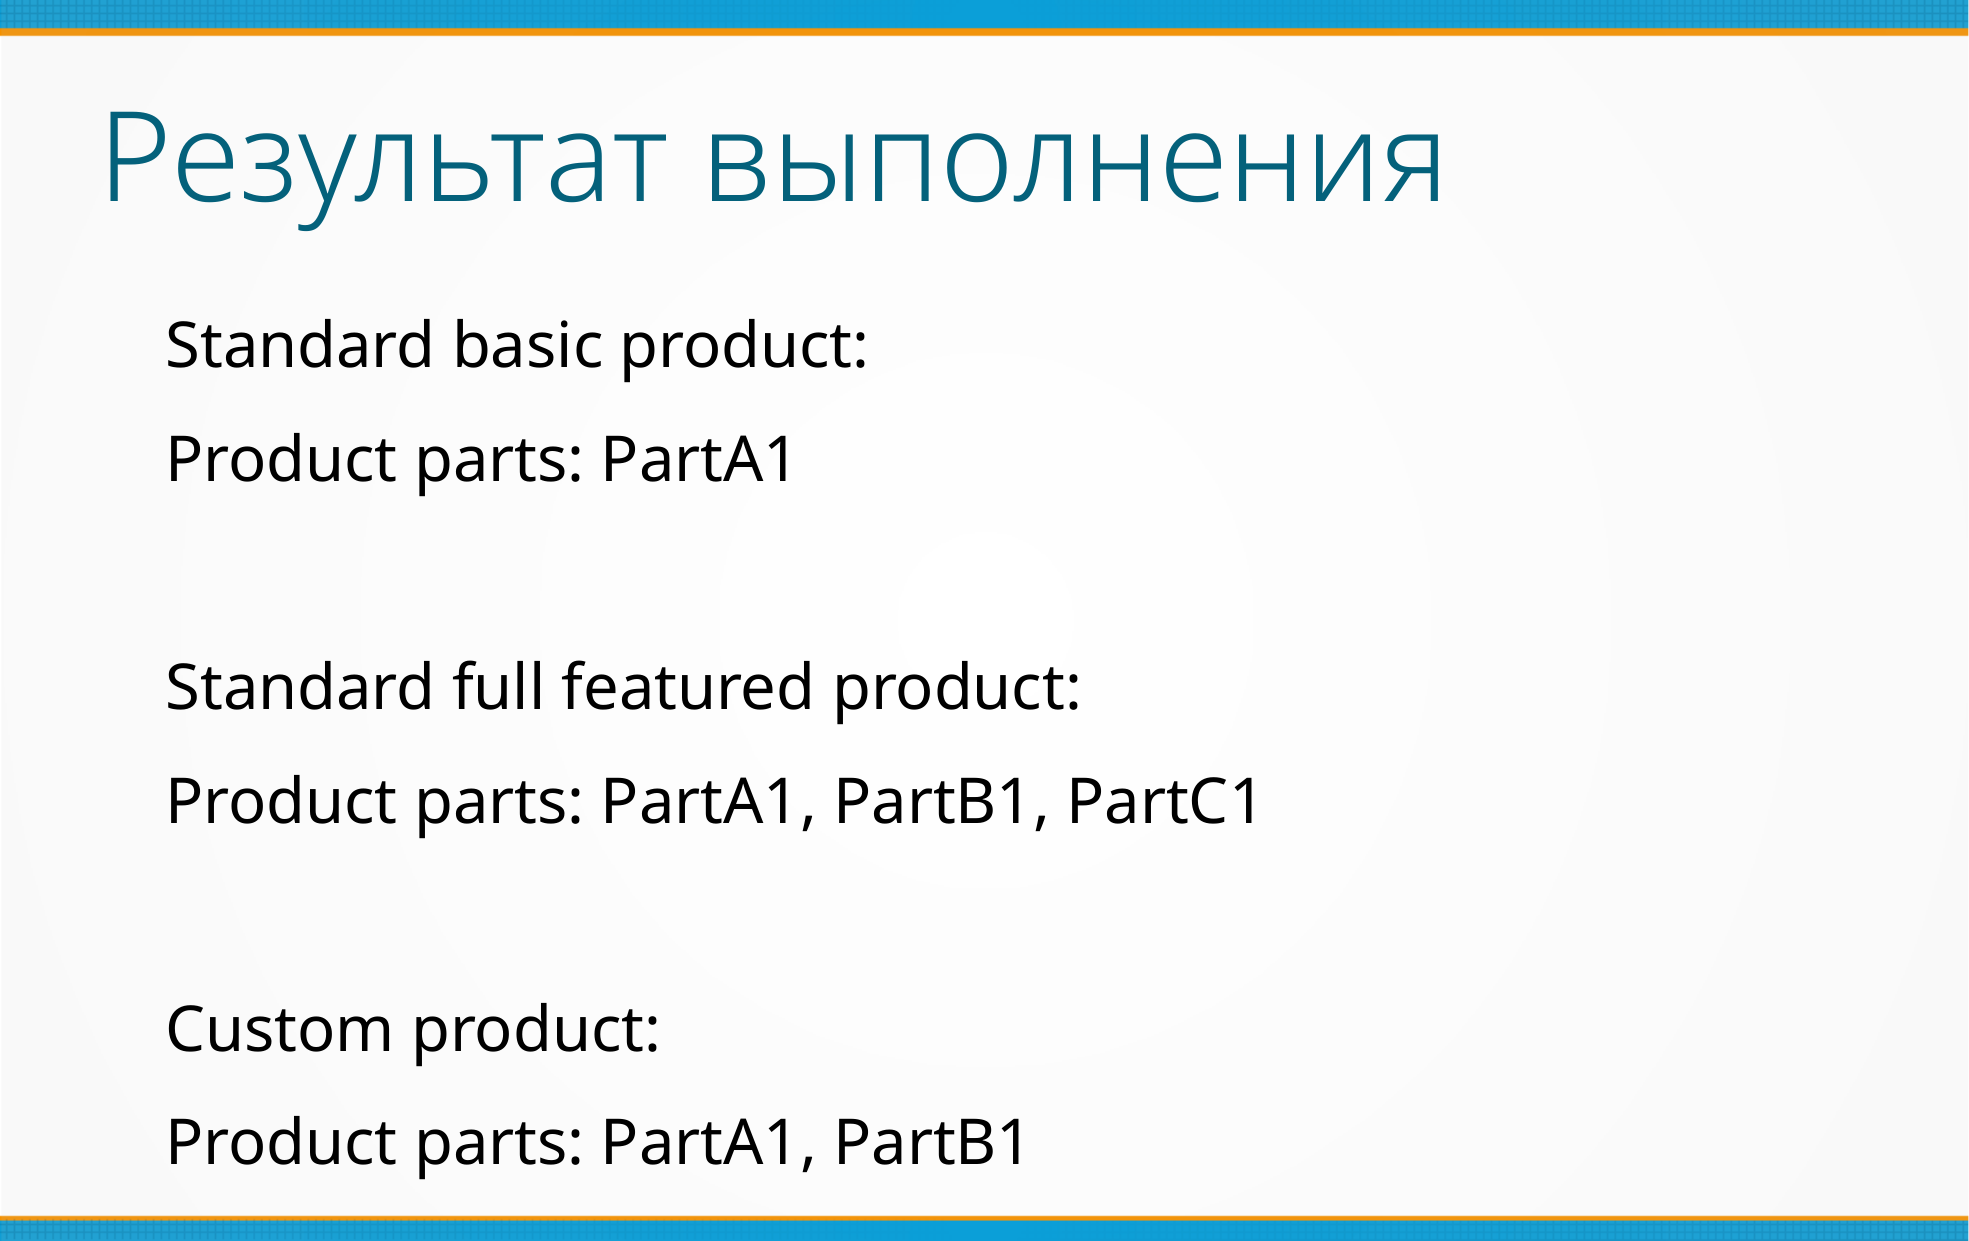

# Результат выполнения
Standard basic product:
Product parts: PartA1
Standard full featured product:
Product parts: PartA1, PartB1, PartC1
Custom product:
Product parts: PartA1, PartB1